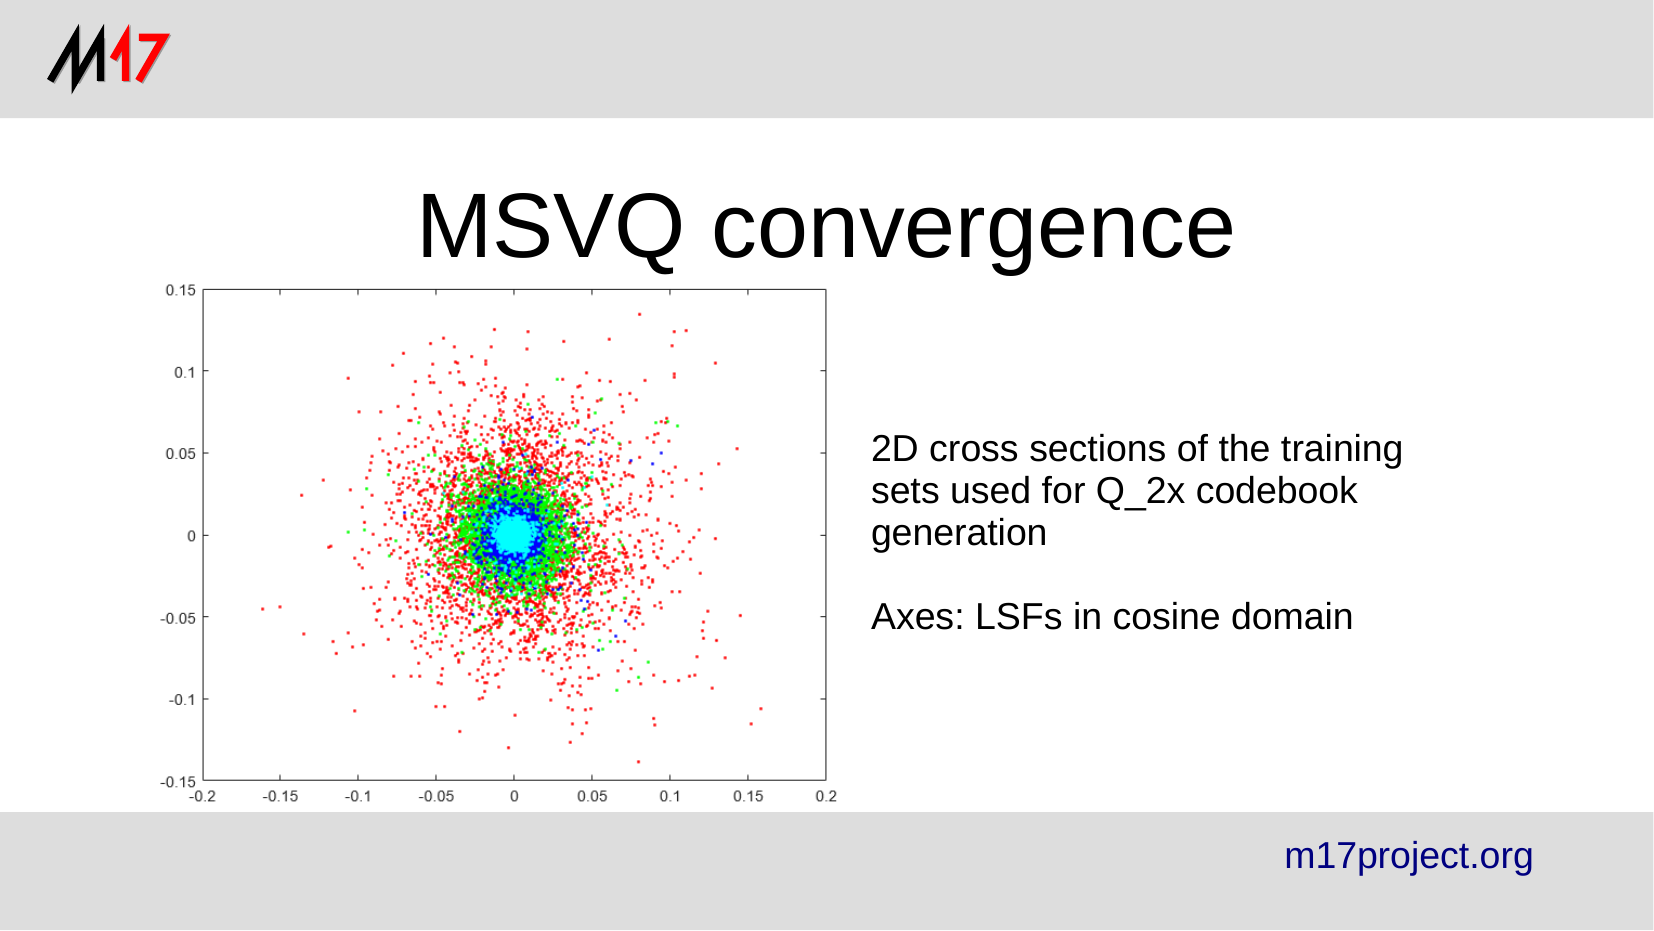

# MSVQ convergence
2D cross sections of the training sets used for Q_2x codebook generation
Axes: LSFs in cosine domain
m17project.org